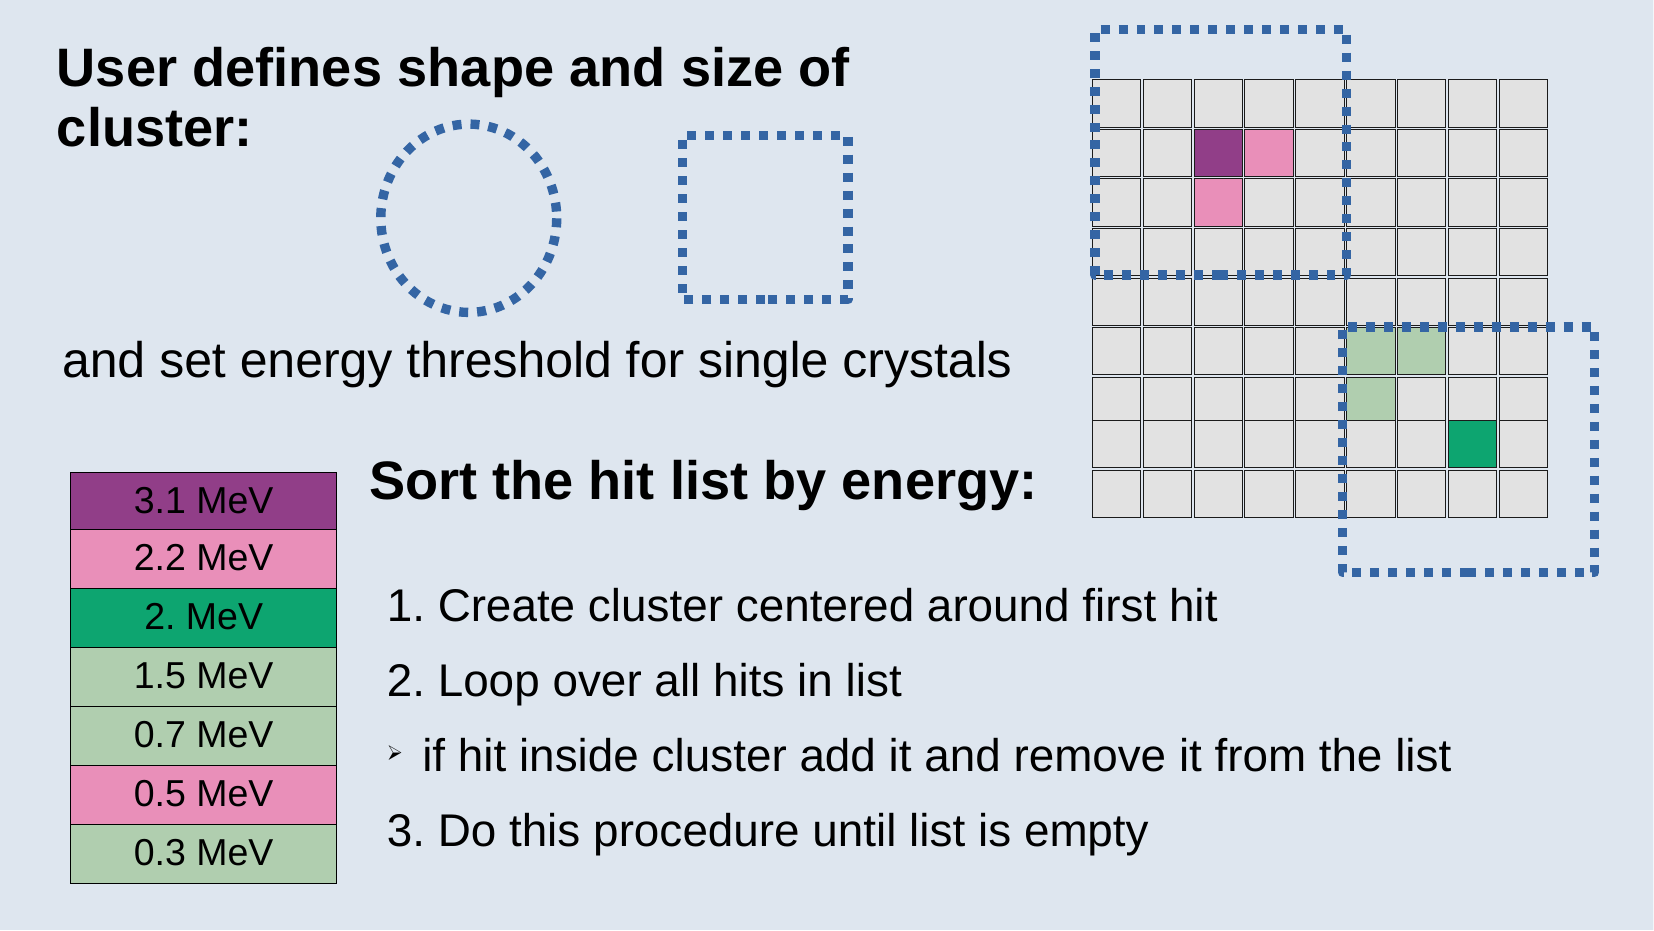

User defines shape and size of cluster:
and set energy threshold for single crystals
Sort the hit list by energy:
3.1 MeV
2.2 MeV
1. Create cluster centered around first hit
2. Loop over all hits in list
if hit inside cluster add it and remove it from the list
3. Do this procedure until list is empty
2. MeV
1.5 MeV
0.7 MeV
0.5 MeV
0.3 MeV